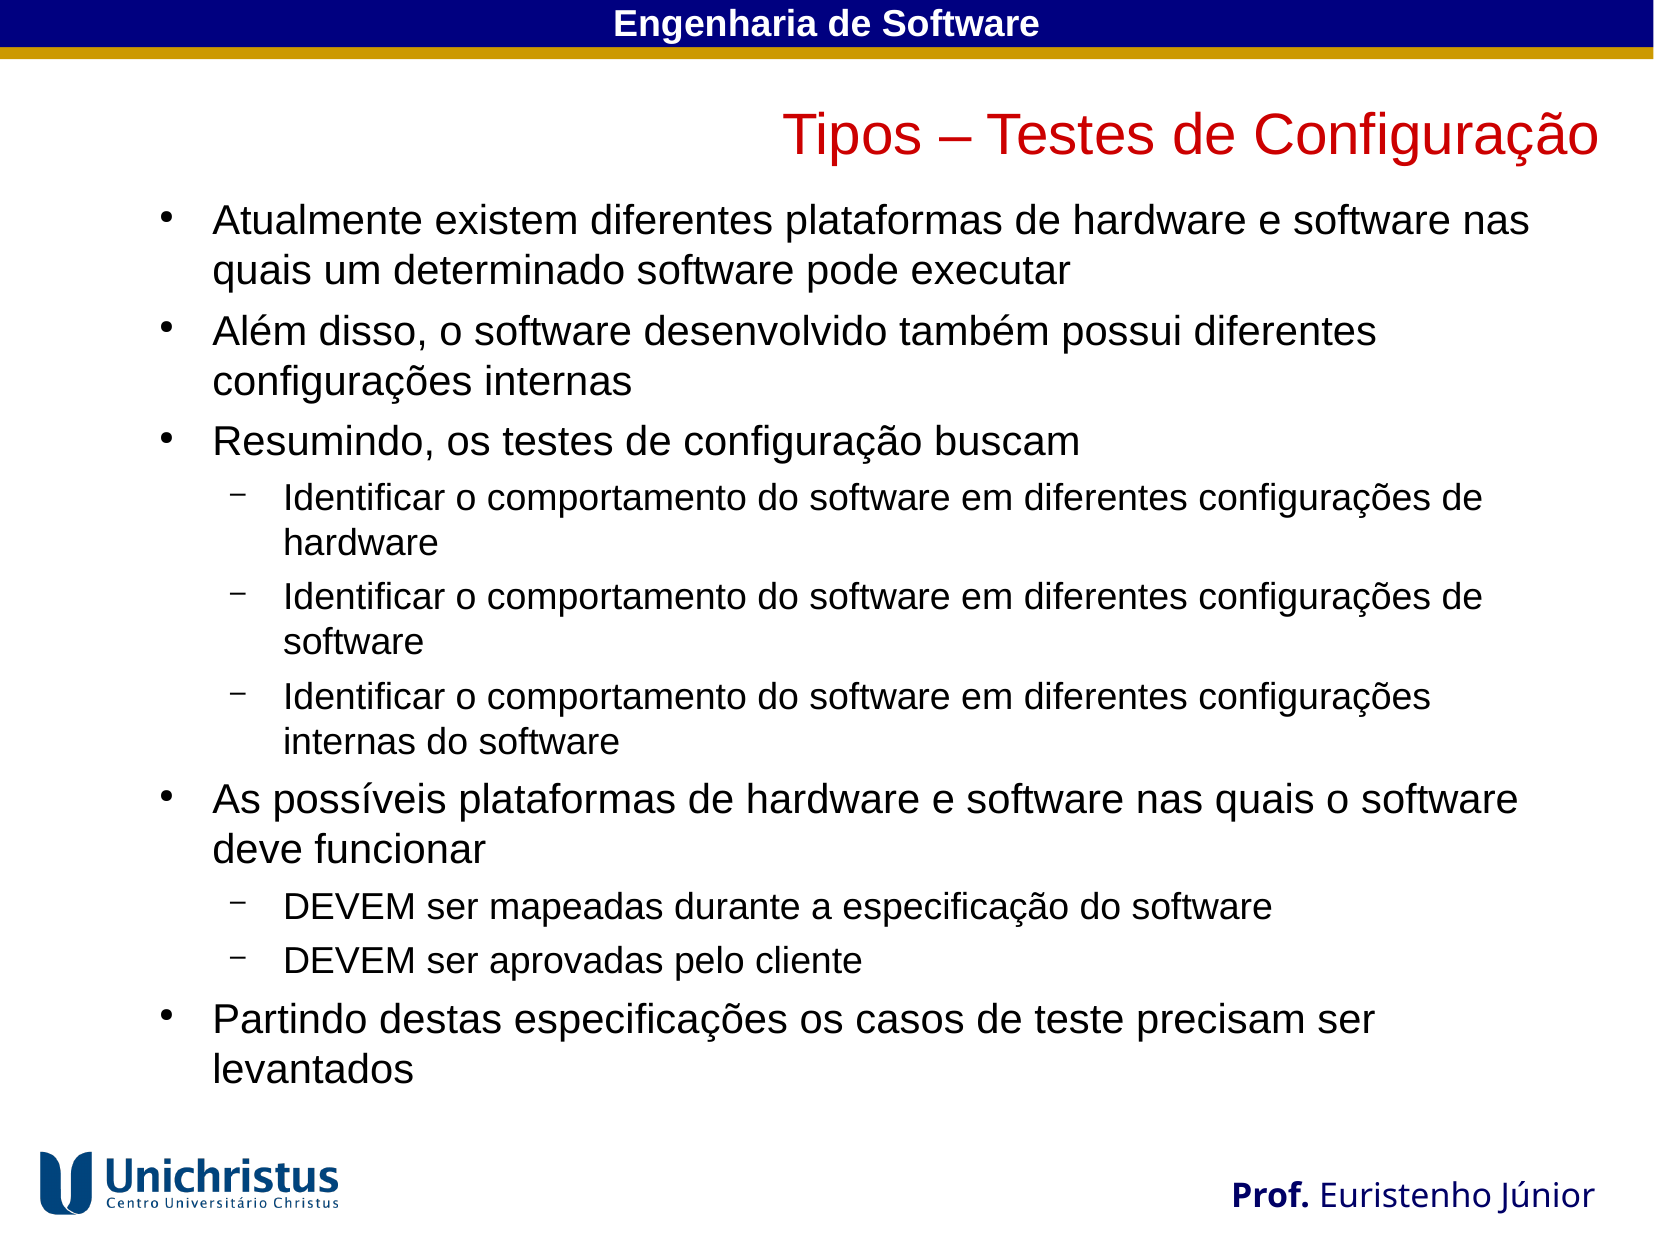

Engenharia de Software
Tipos – Testes de Configuração
# Atualmente existem diferentes plataformas de hardware e software nas quais um determinado software pode executar
Além disso, o software desenvolvido também possui diferentes configurações internas
Resumindo, os testes de configuração buscam
Identificar o comportamento do software em diferentes configurações de hardware
Identificar o comportamento do software em diferentes configurações de software
Identificar o comportamento do software em diferentes configurações internas do software
As possíveis plataformas de hardware e software nas quais o software deve funcionar
DEVEM ser mapeadas durante a especificação do software
DEVEM ser aprovadas pelo cliente
Partindo destas especificações os casos de teste precisam ser levantados
Prof. Euristenho Júnior